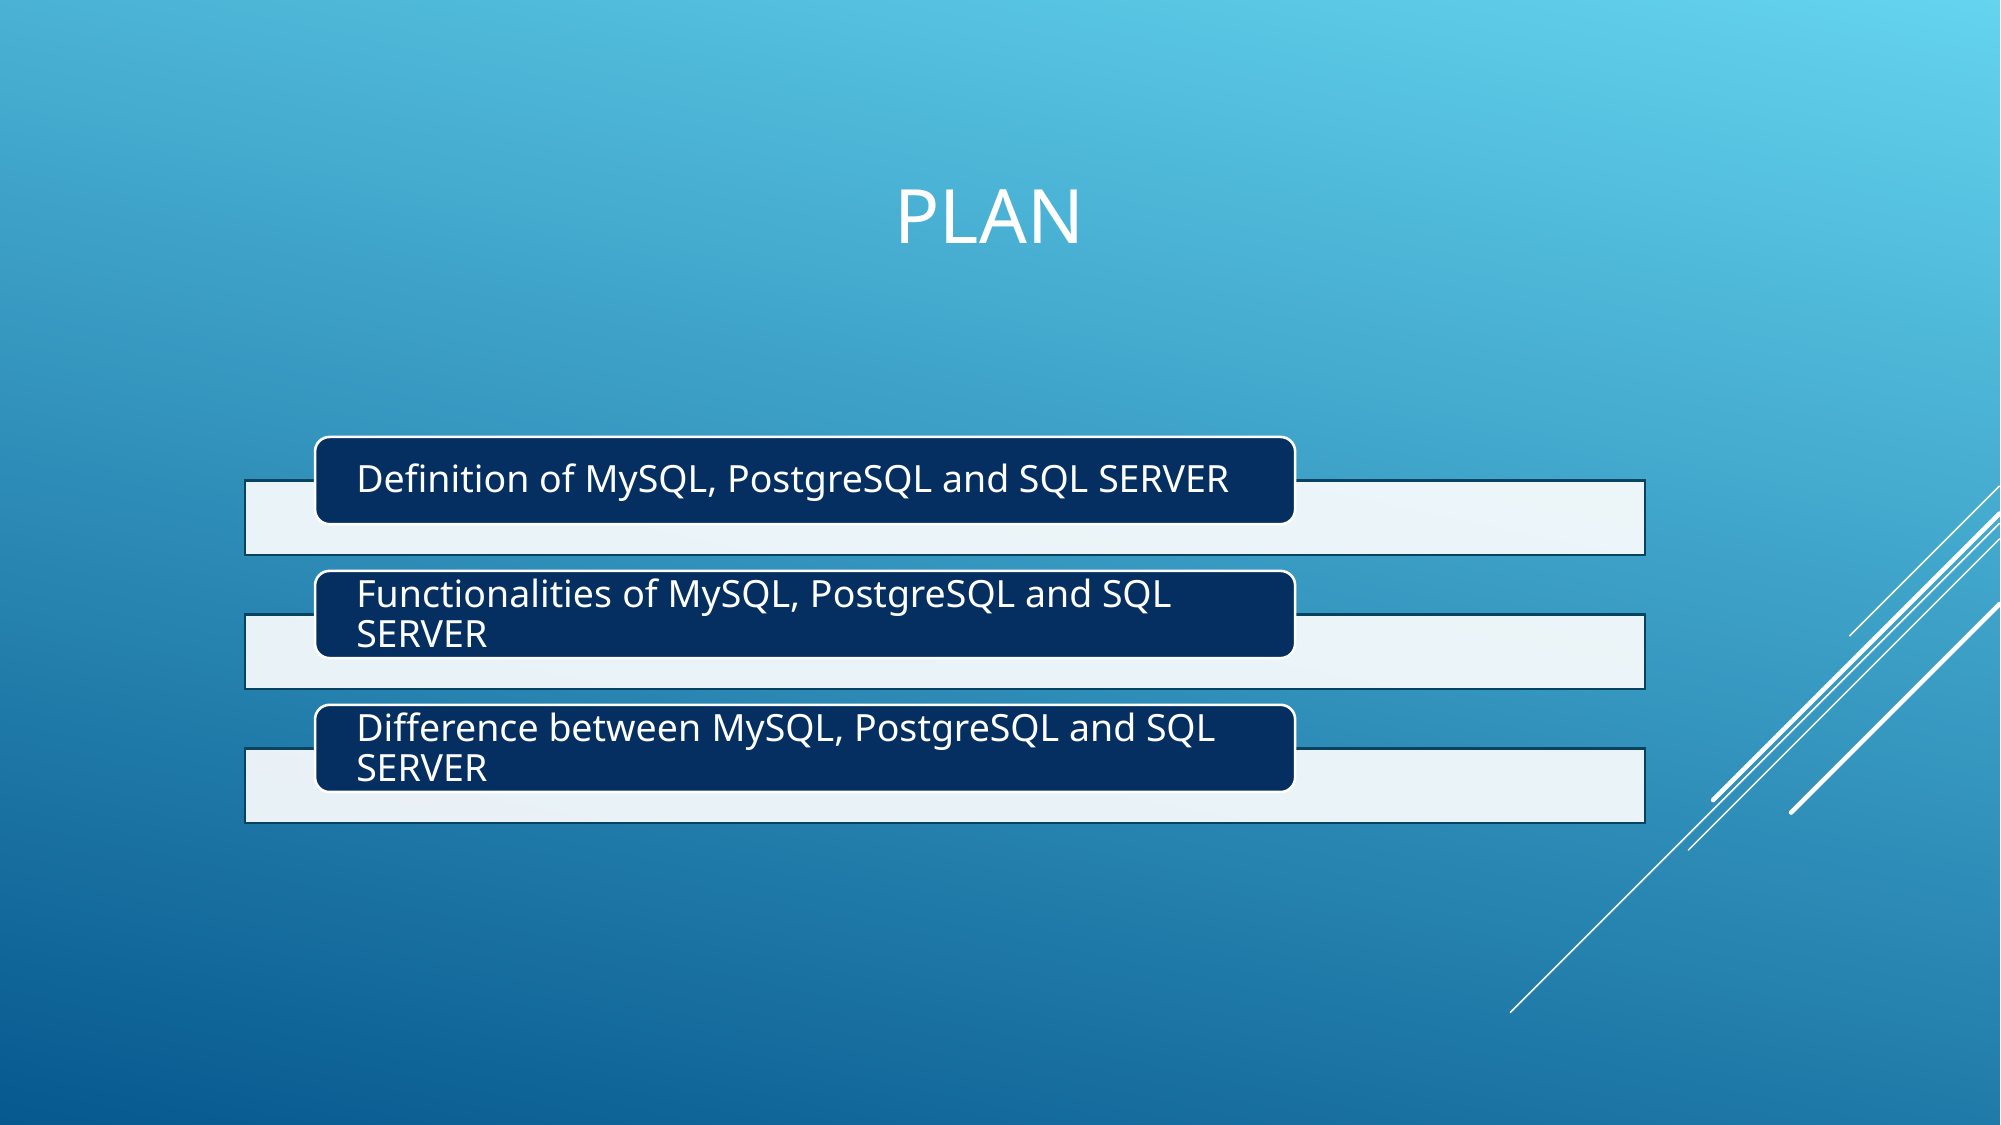

# Plan
Definition of MySQL, PostgreSQL and SQL SERVER
Functionalities of MySQL, PostgreSQL and SQL SERVER
Difference between MySQL, PostgreSQL and SQL SERVER